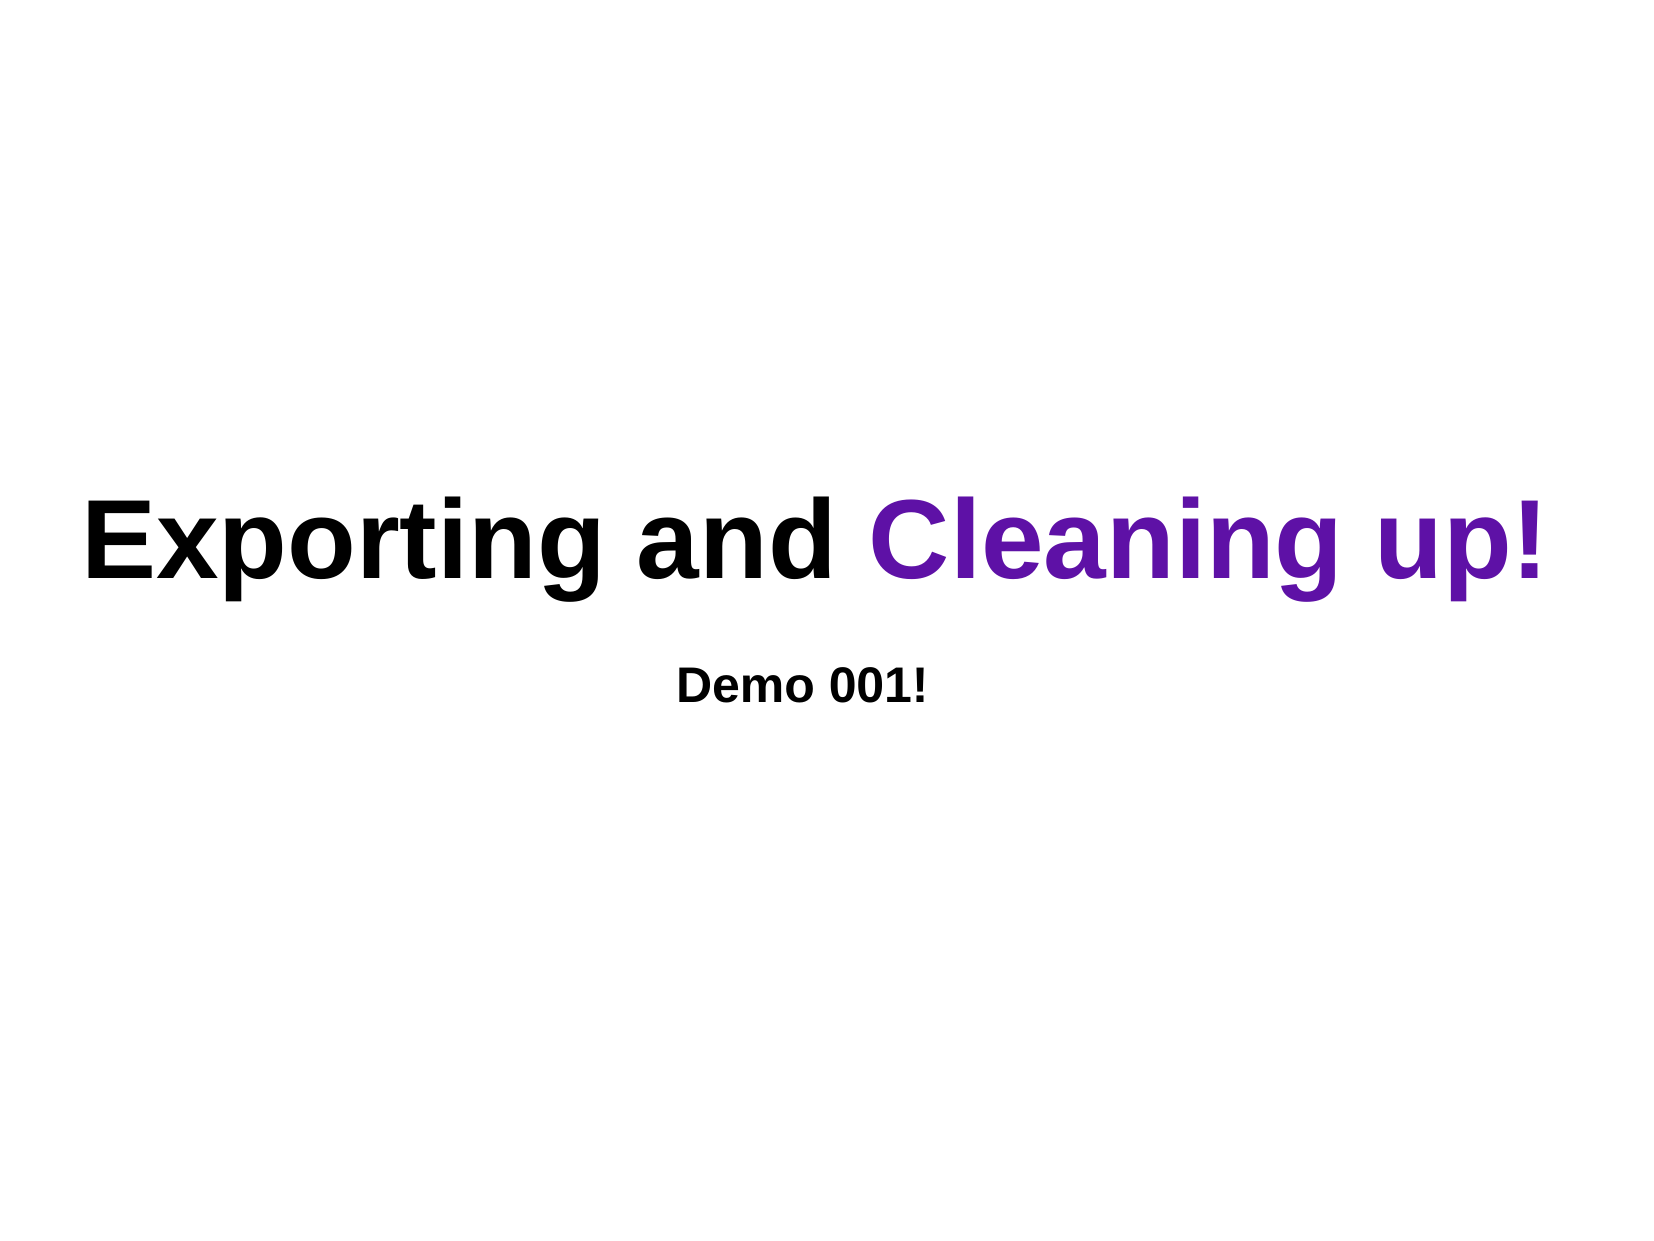

# Exporting and Cleaning up!
Demo 001!